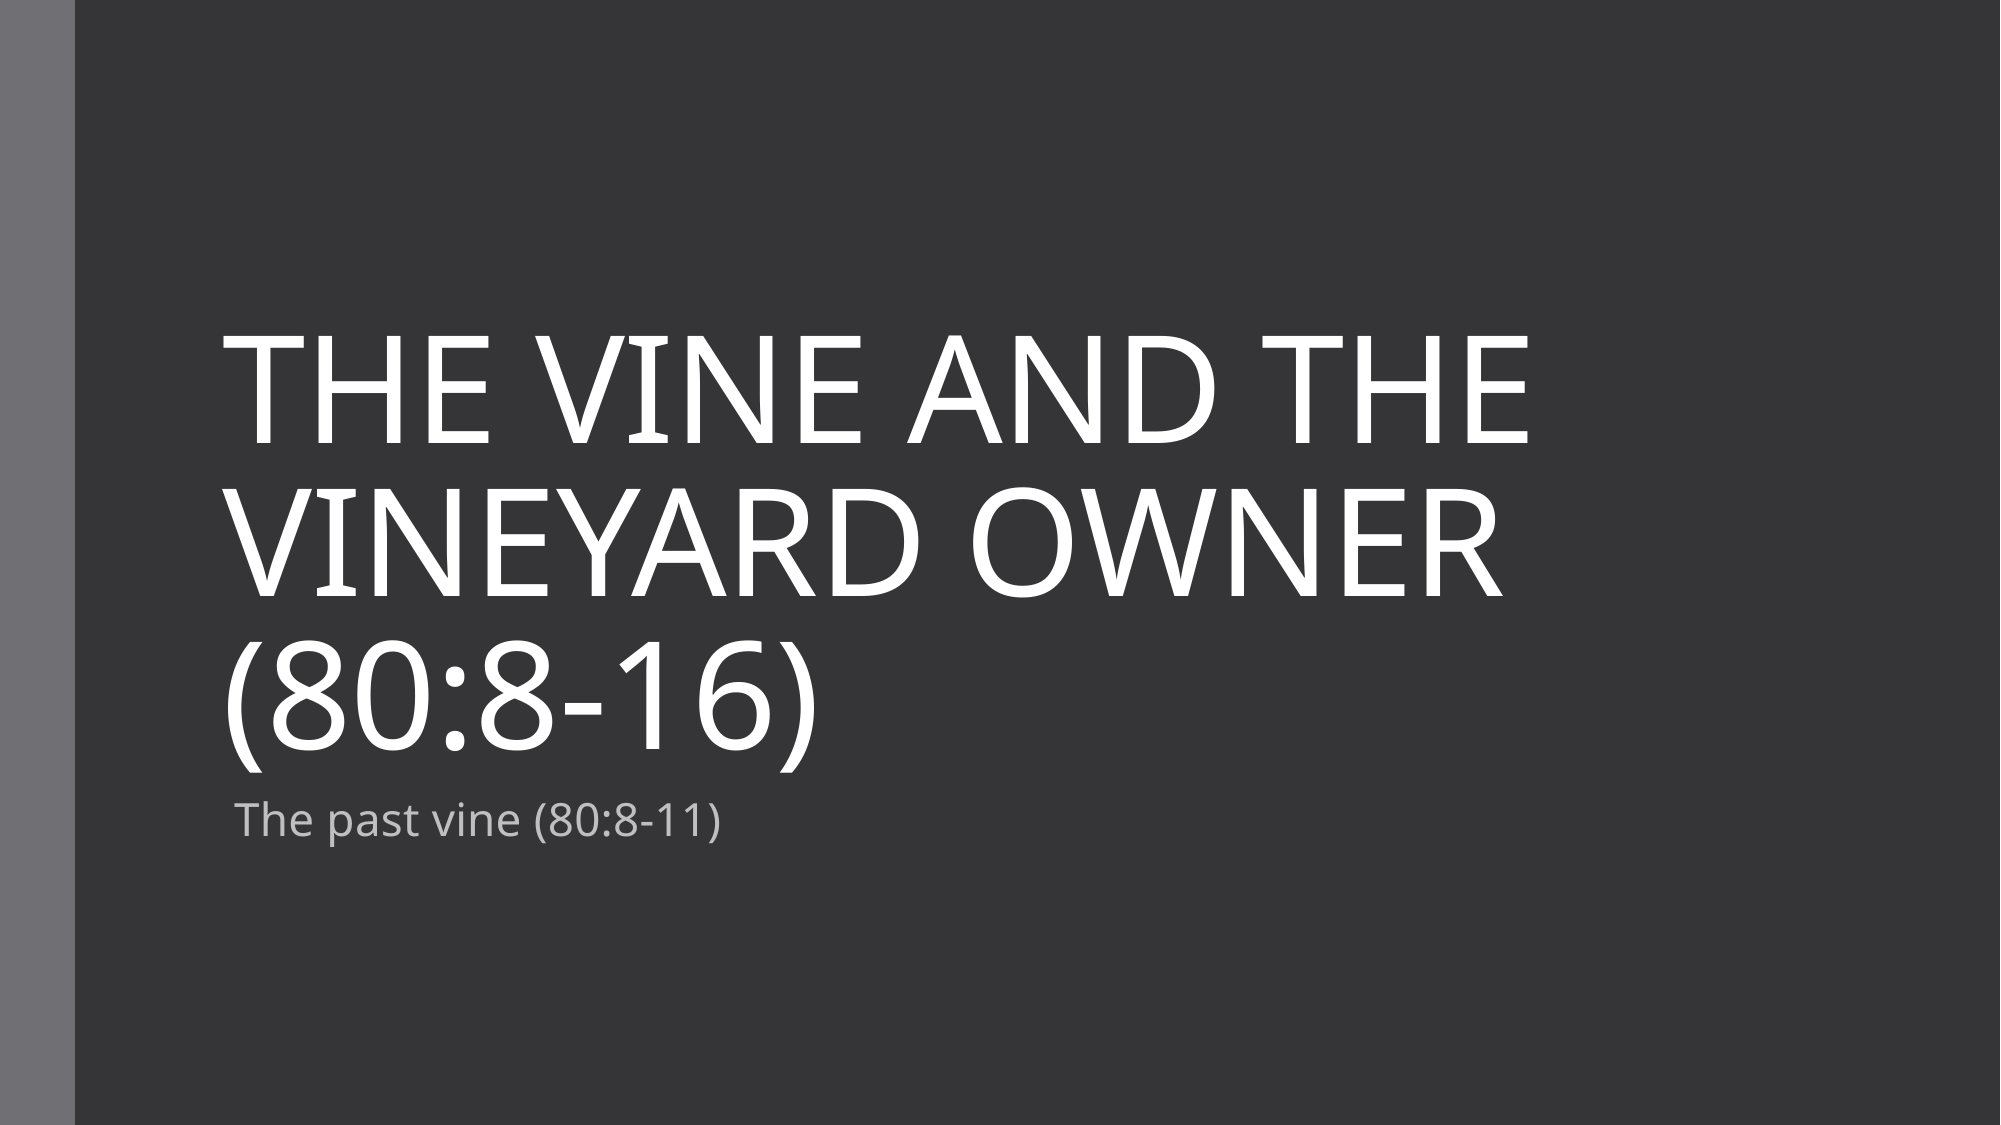

# THE VINE AND THE VINEYARD OWNER (80:8-16)
 The past vine (80:8-11)